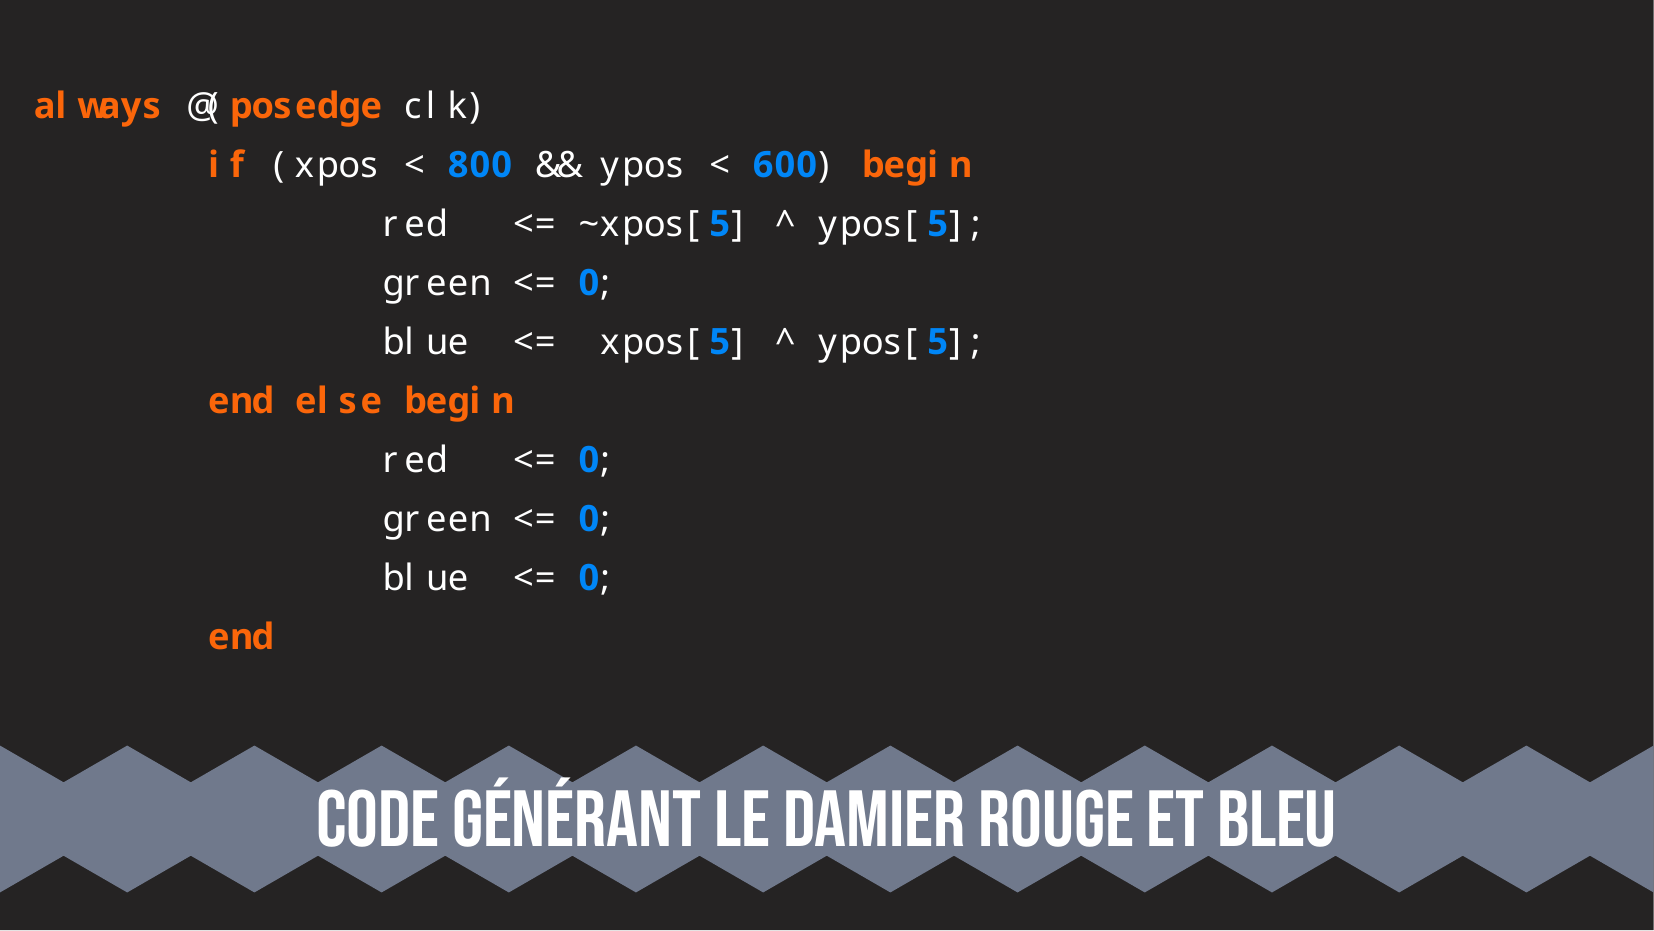

# Code générant le damier rouge et bleu